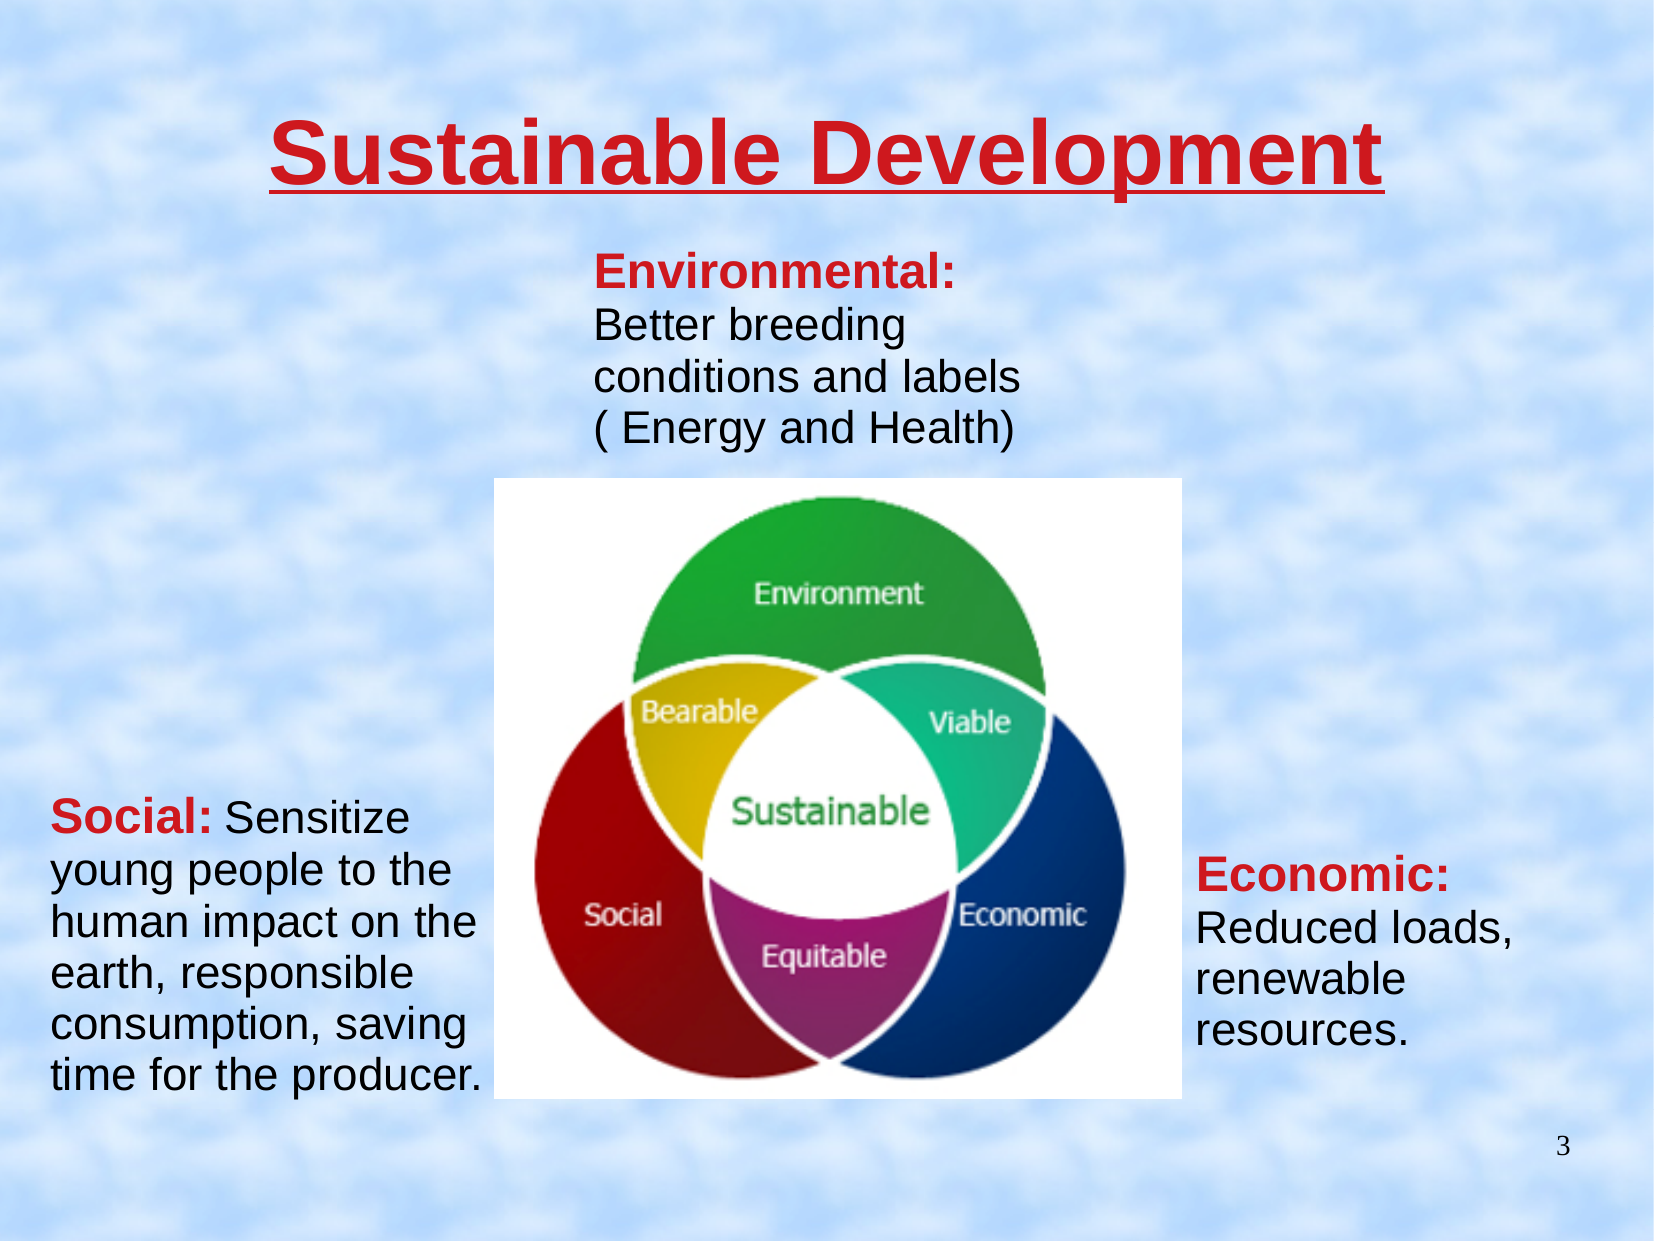

# Sustainable Development
Environmental: Better breeding conditions and labels ( Energy and Health)
Social: Sensitize young people to the human impact on the earth, responsible consumption, saving time for the producer.
Economic: Reduced loads, renewable resources.
3